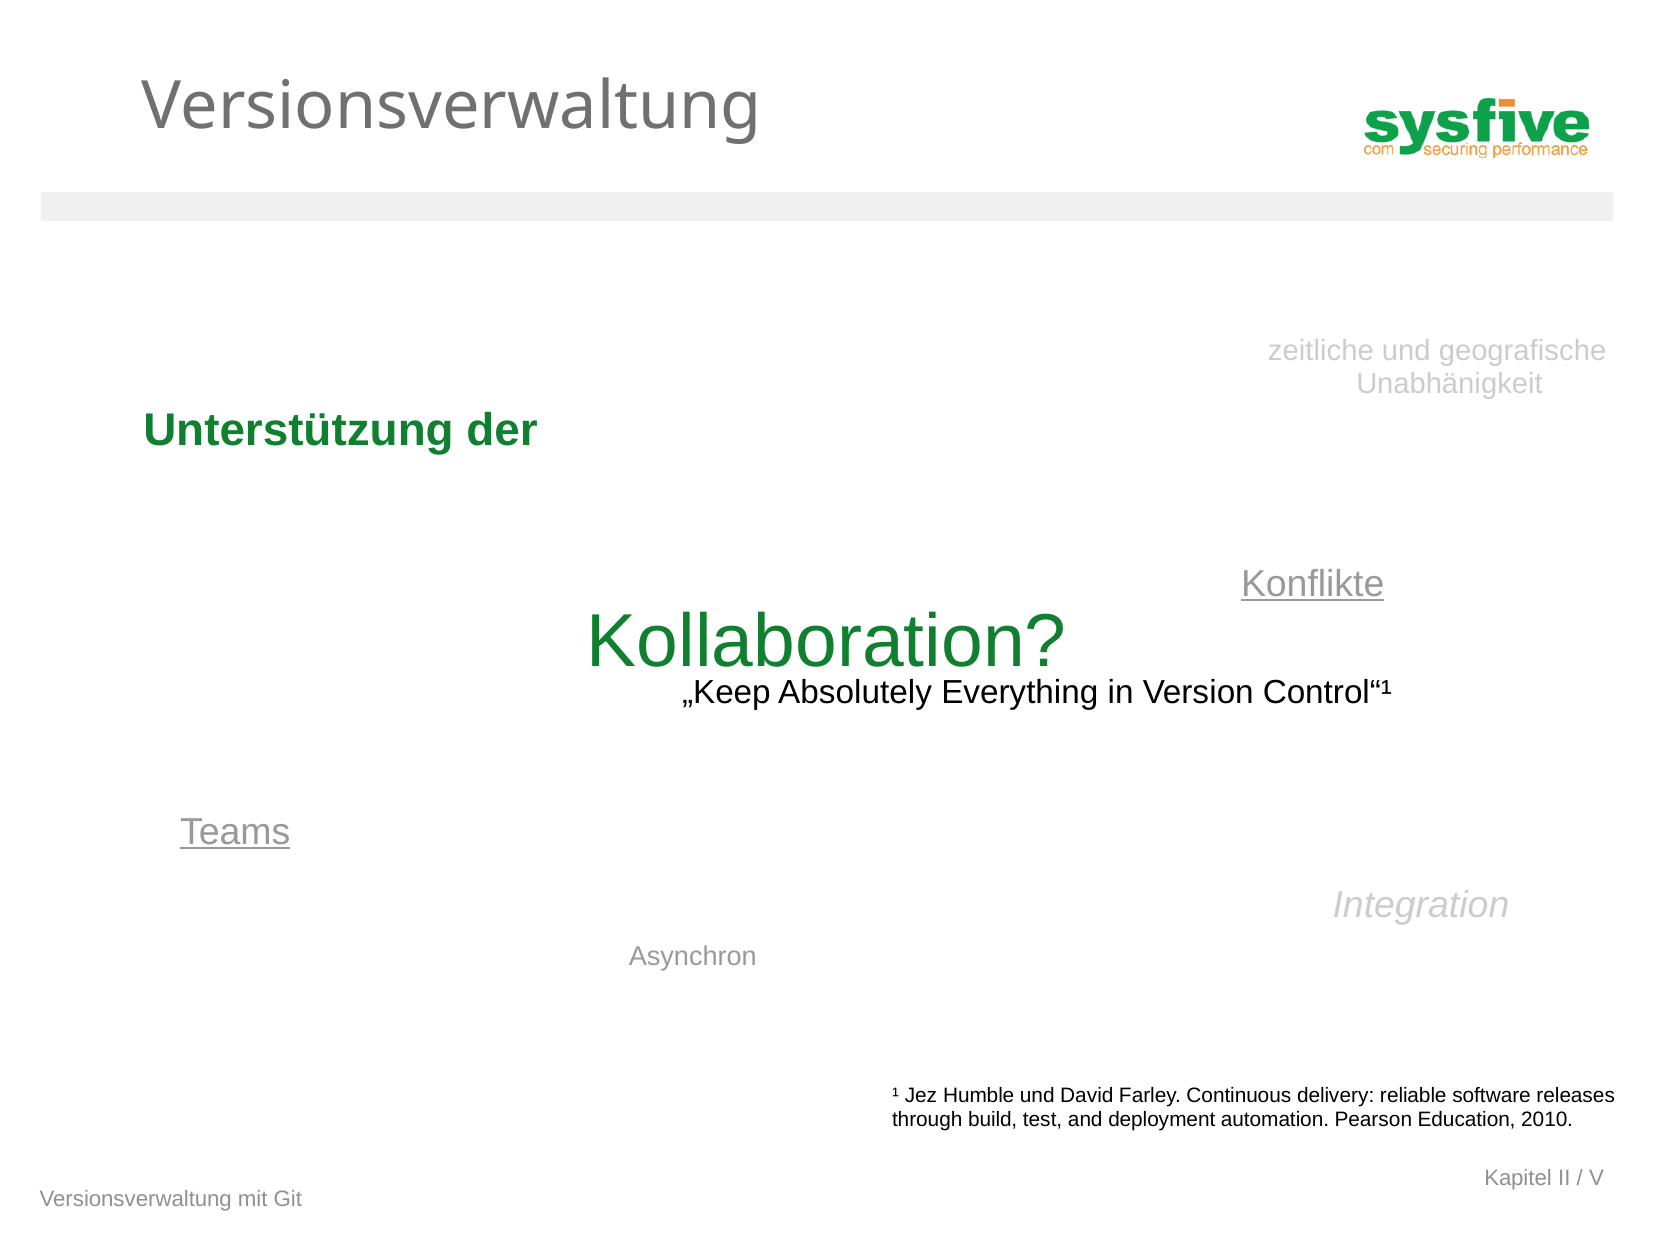

# Versionsverwaltung
Kollaboration?
zeitliche und geografische
 Unabhänigkeit
Unterstützung der
Konflikte
„Keep Absolutely Everything in Version Control“¹
Teams
Integration
Asynchron
¹ Jez Humble und David Farley. Continuous delivery: reliable software releases
through build, test, and deployment automation. Pearson Education, 2010.
Kapitel II / V
Versionsverwaltung mit Git